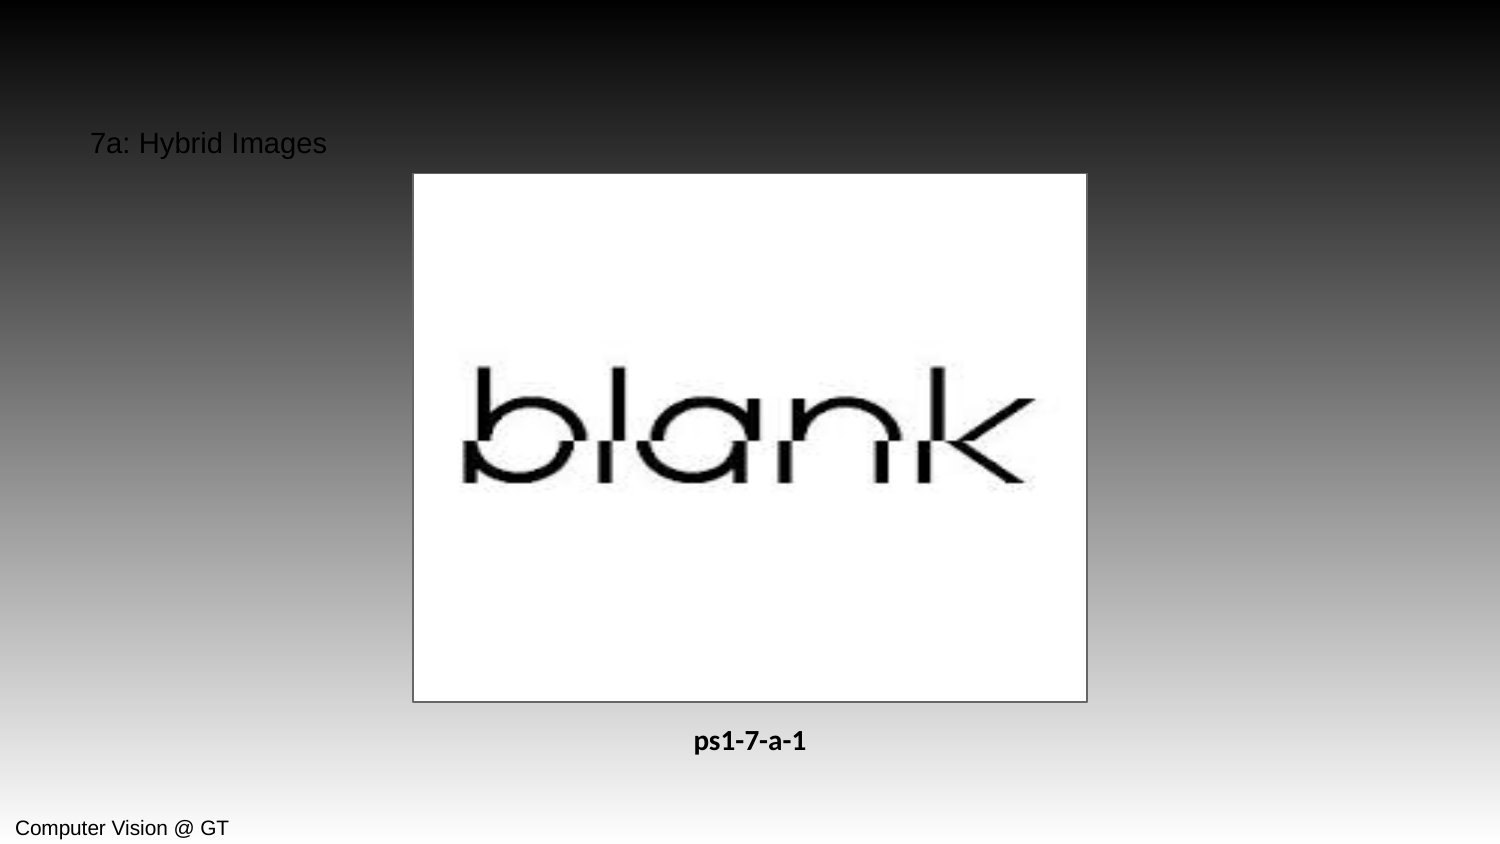

# 7a: Hybrid Images
ps1-7-a-1
Computer Vision @ GT